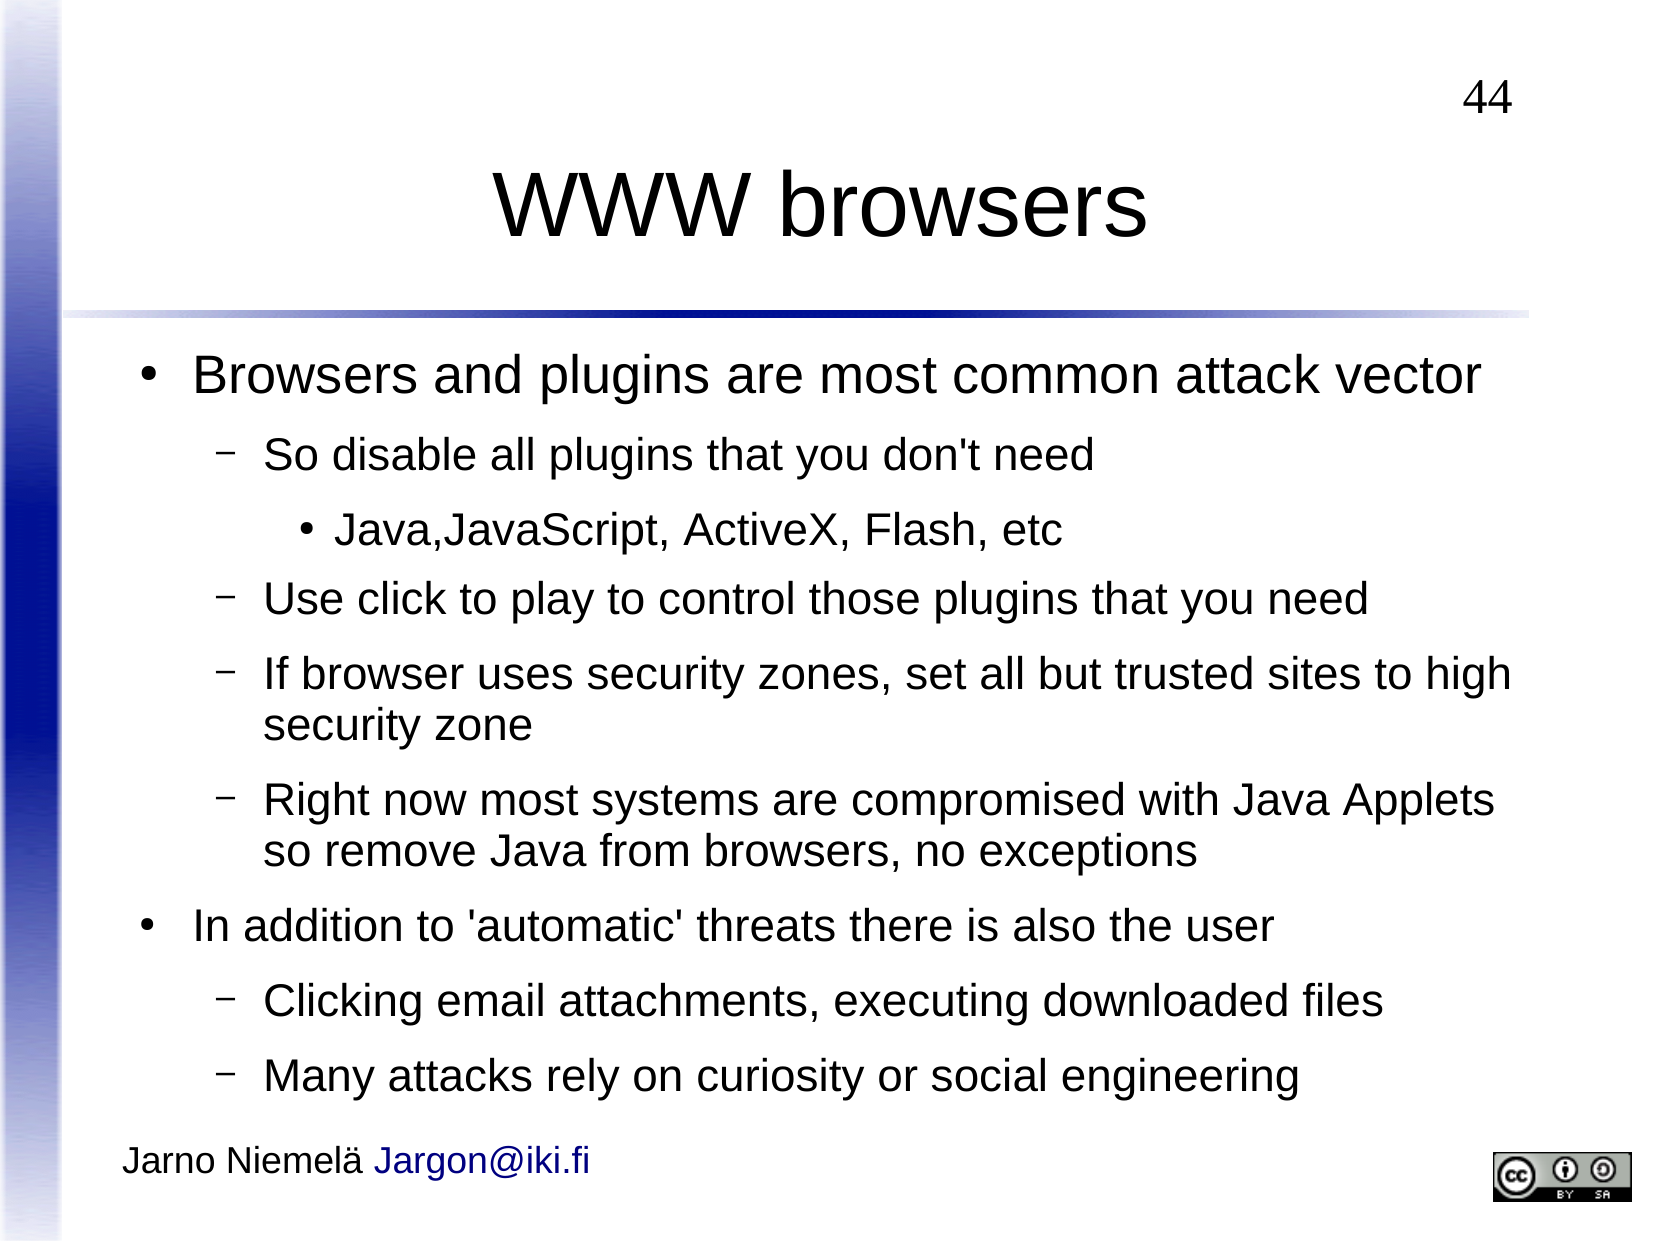

# WWW browsers
Browsers and plugins are most common attack vector
So disable all plugins that you don't need
Java,JavaScript, ActiveX, Flash, etc
Use click to play to control those plugins that you need
If browser uses security zones, set all but trusted sites to high security zone
Right now most systems are compromised with Java Applets
so remove Java from browsers, no exceptions
In addition to 'automatic' threats there is also the user
Clicking email attachments, executing downloaded files
Many attacks rely on curiosity or social engineering